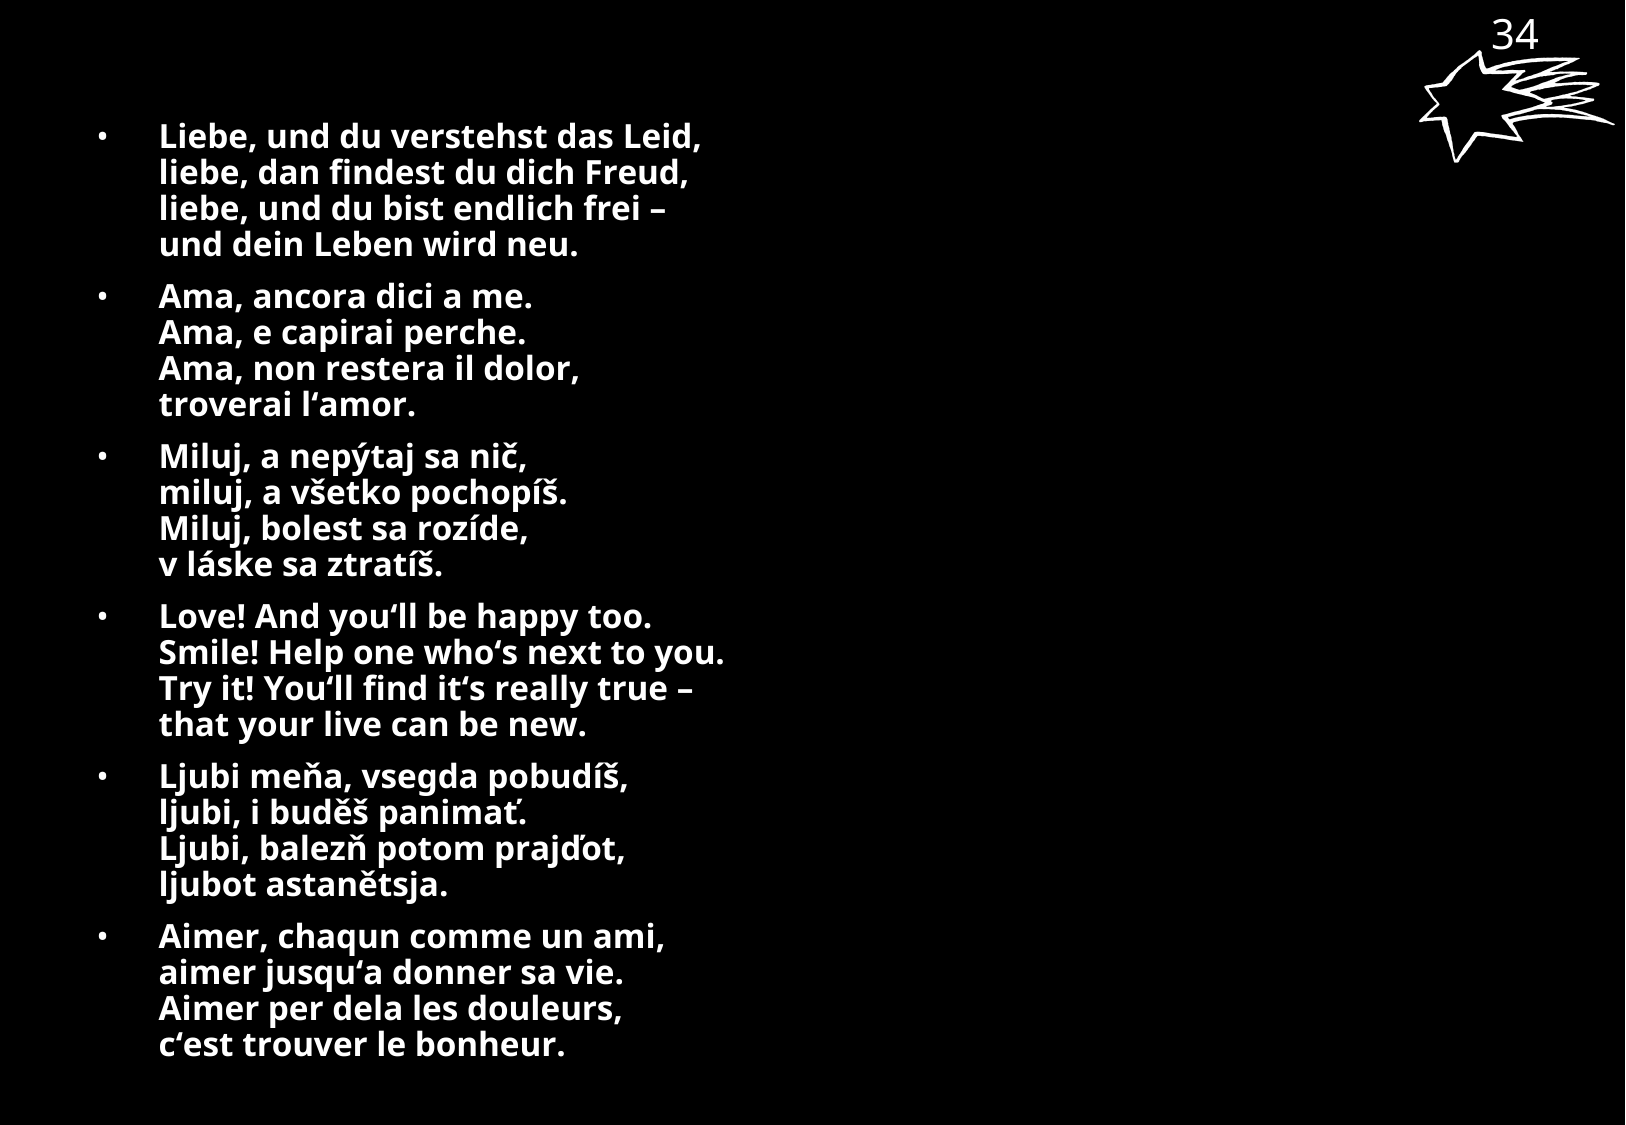

34
# Liebe, und du verstehst das Leid, liebe, dan findest du dich Freud, liebe, und du bist endlich frei – und dein Leben wird neu.
Ama, ancora dici a me.
Ama, e capirai perche.
Ama, non restera il dolor,
troverai l‘amor.
Miluj, a nepýtaj sa nič,
miluj, a všetko pochopíš.
Miluj, bolest sa rozíde,
v láske sa ztratíš.
Love! And you‘ll be happy too.
Smile! Help one who‘s next to you.
Try it! You‘ll find it‘s really true –
that your live can be new.
Ljubi meňa, vsegda pobudíš,
ljubi, i buděš panimať.
Ljubi, balezň potom prajďot,
ljubot astanětsja.
Aimer, chaqun comme un ami,
aimer jusqu‘a donner sa vie.
Aimer per dela les douleurs,
c‘est trouver le bonheur.